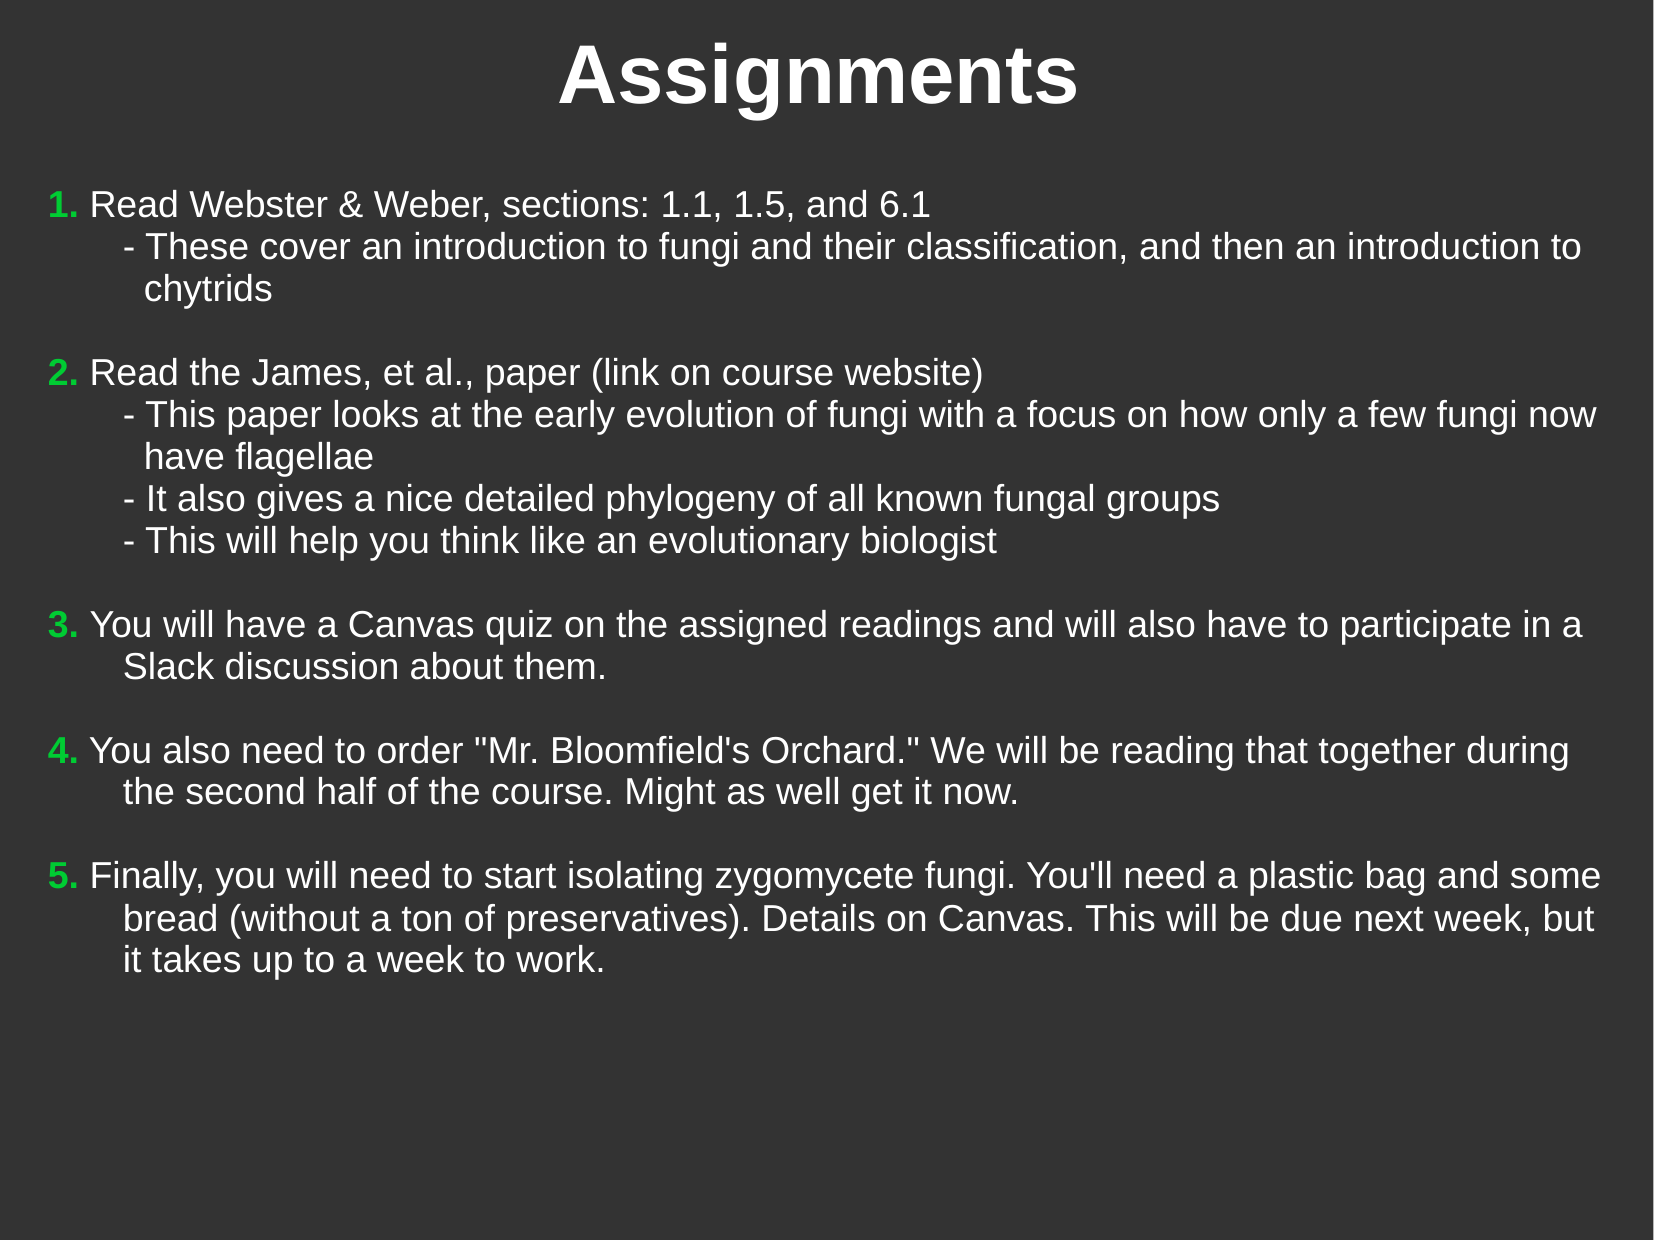

Assignments
1. Read Webster & Weber, sections: 1.1, 1.5, and 6.1
	- These cover an introduction to fungi and their classification, and then an introduction to 	 chytrids
2. Read the James, et al., paper (link on course website)
	- This paper looks at the early evolution of fungi with a focus on how only a few fungi now 	 have flagellae
	- It also gives a nice detailed phylogeny of all known fungal groups
	- This will help you think like an evolutionary biologist
3. You will have a Canvas quiz on the assigned readings and will also have to participate in a 	Slack discussion about them.
4. You also need to order "Mr. Bloomfield's Orchard." We will be reading that together during 	the second half of the course. Might as well get it now.
5. Finally, you will need to start isolating zygomycete fungi. You'll need a plastic bag and some 	bread (without a ton of preservatives). Details on Canvas. This will be due next week, but 	it takes up to a week to work.